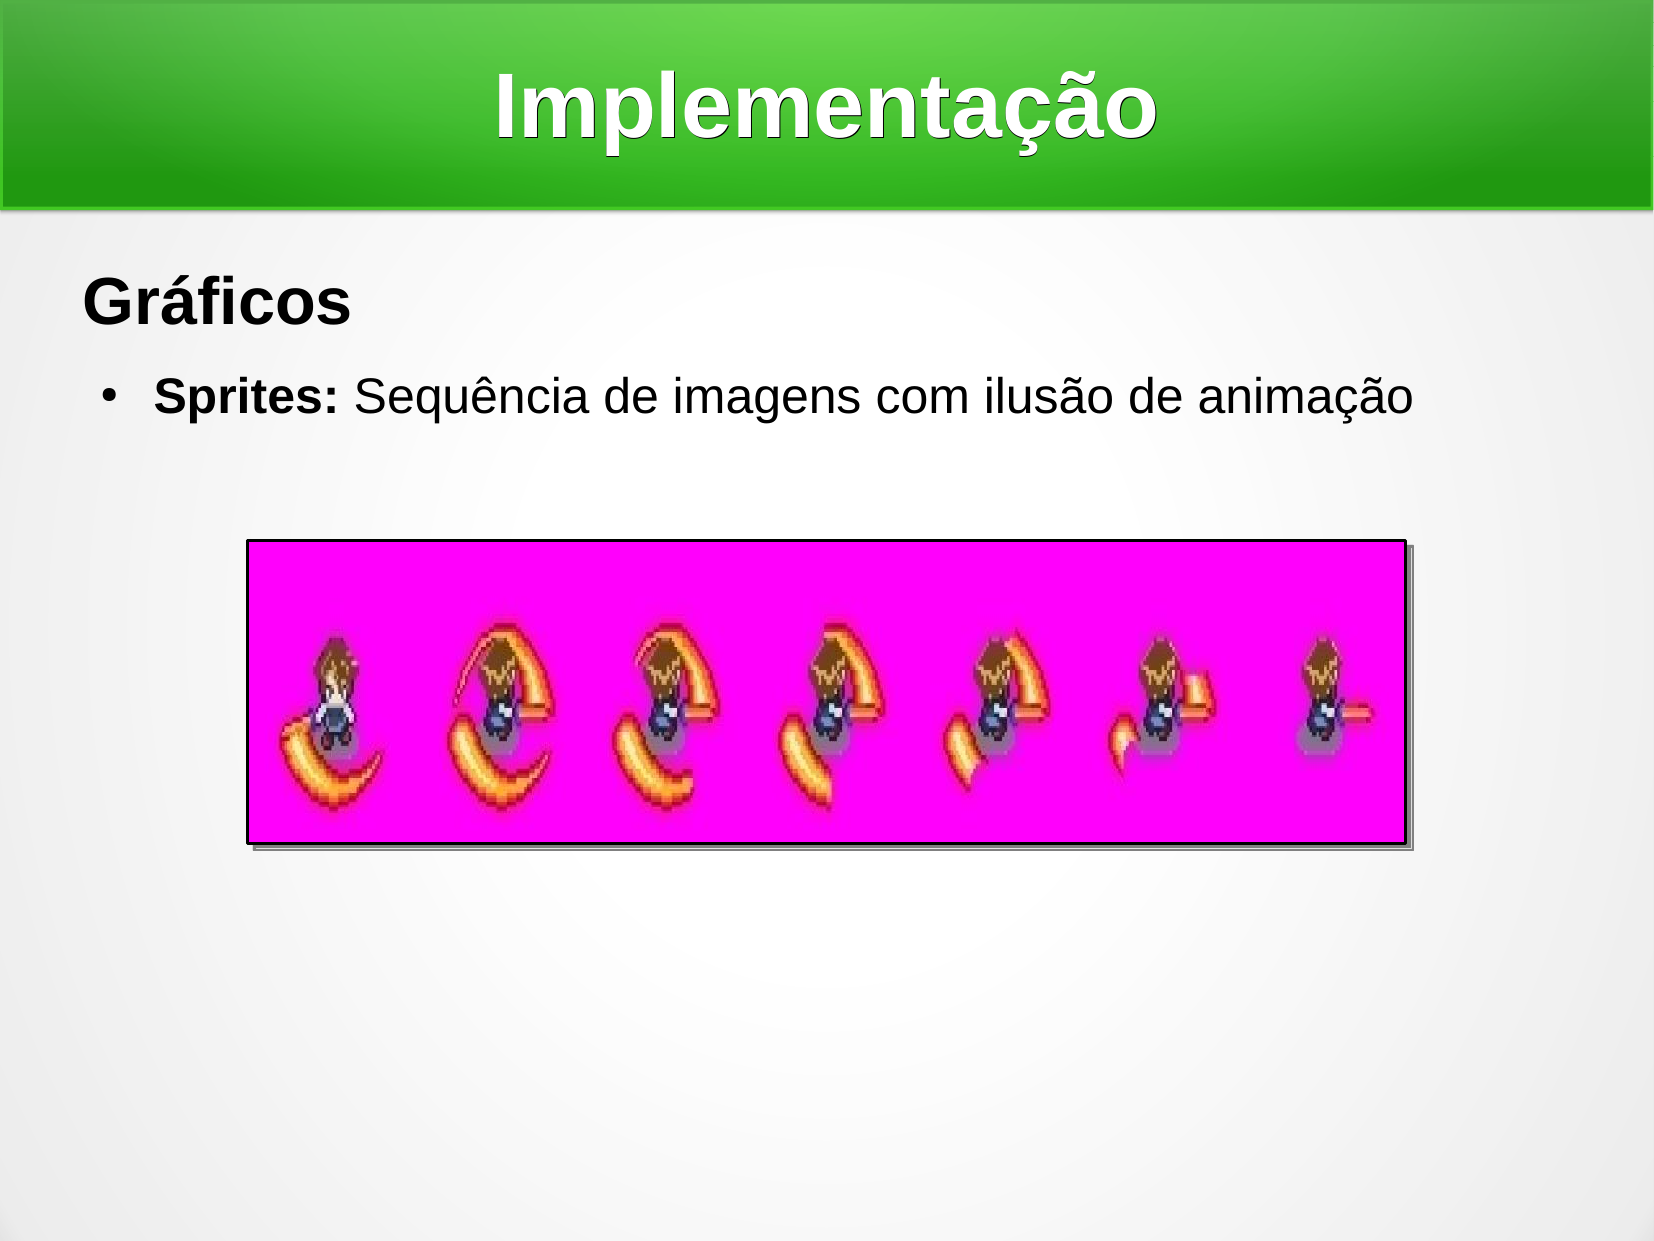

# Implementação
Gráficos
Sprites: Sequência de imagens com ilusão de animação